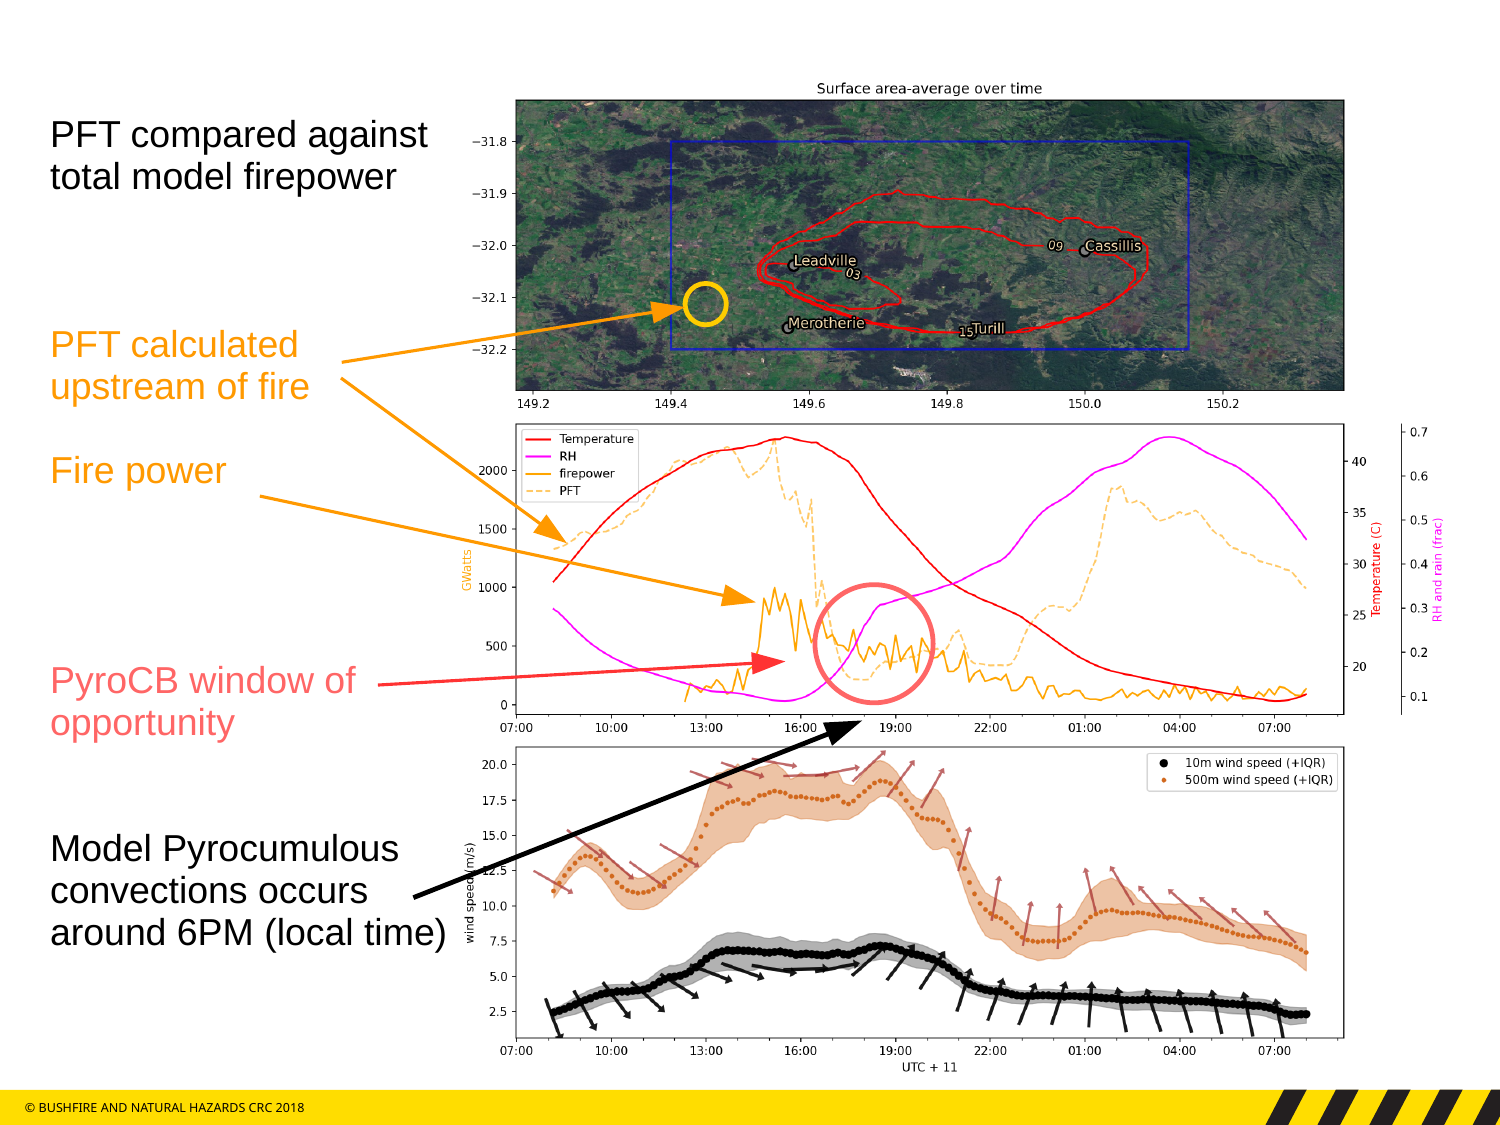

PFT compared against total model firepower
PFT calculated upstream of fire
Fire power
PyroCB window of opportunity
Model Pyrocumulous convections occurs around 6PM (local time)